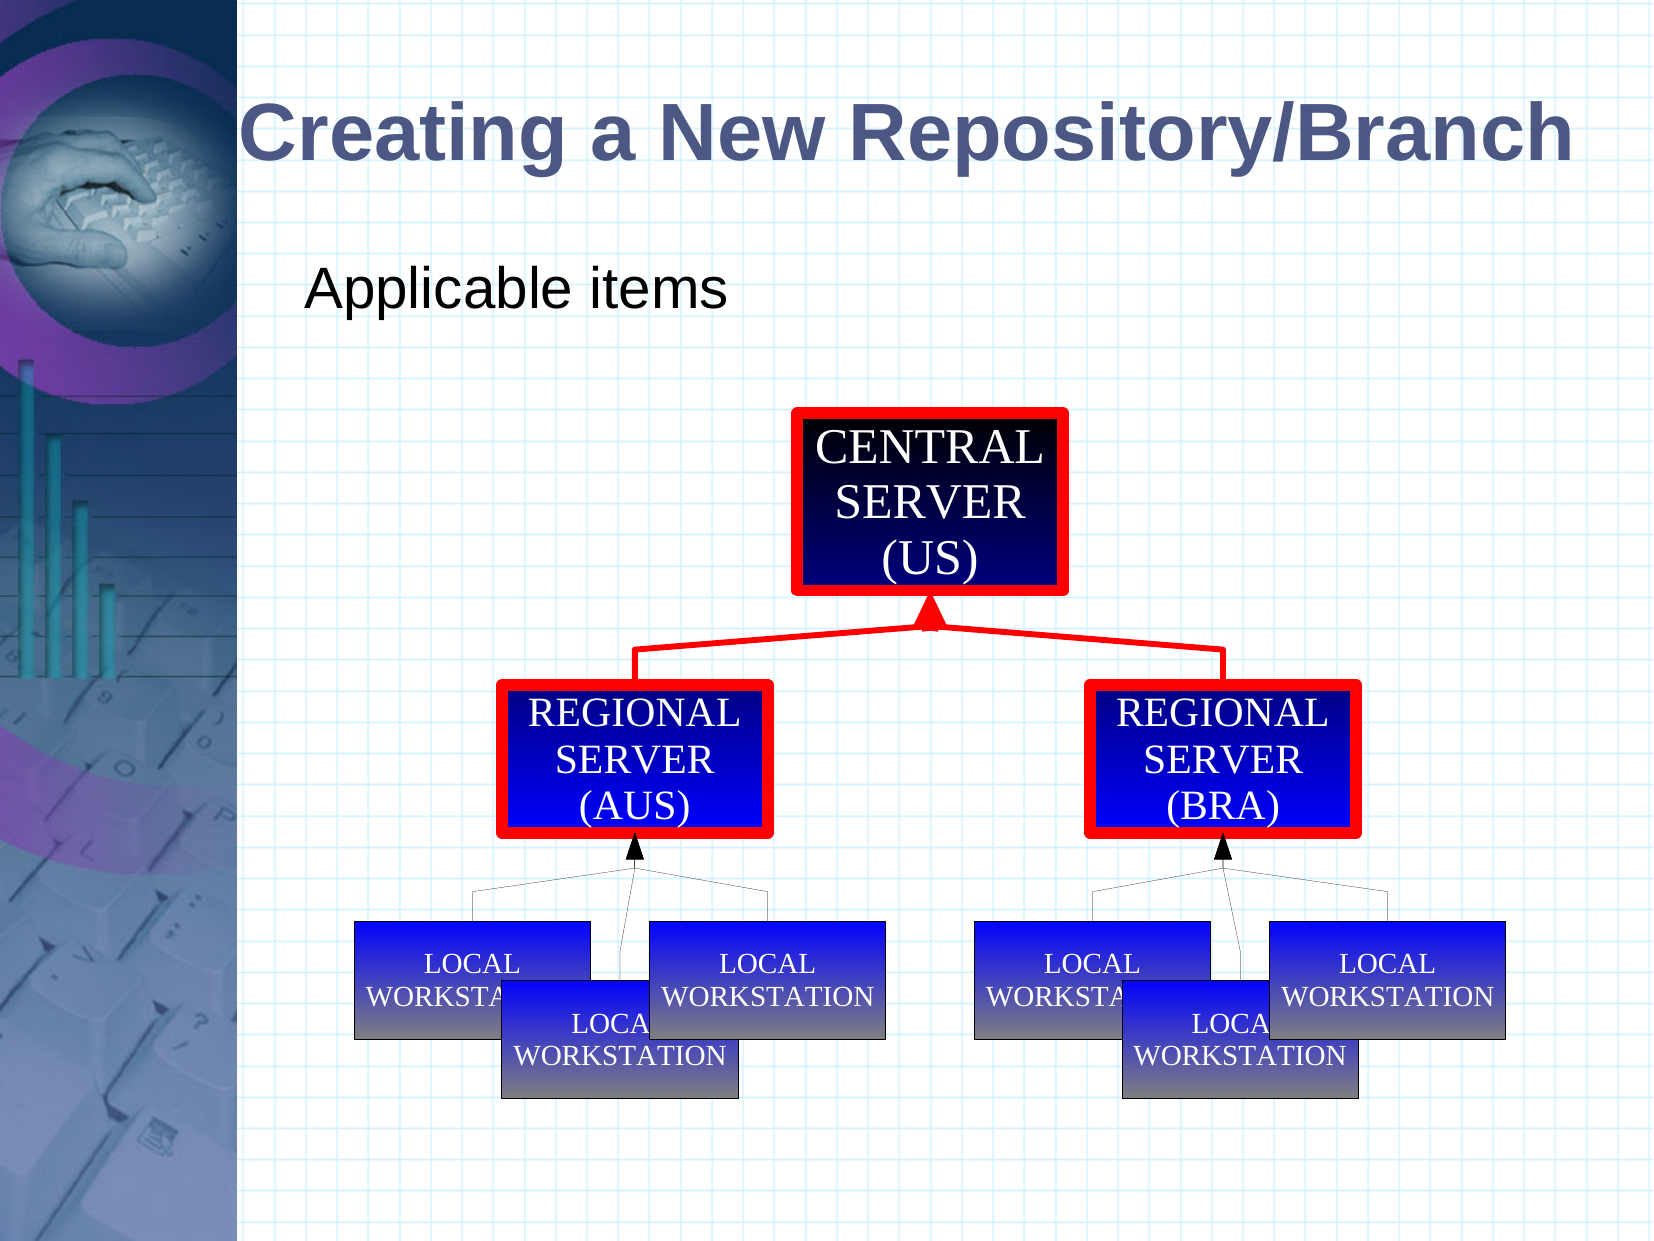

# Creating a New Repository/Branch
Applicable items
CENTRAL
SERVER
(US)
REGIONAL
SERVER
(AUS)
REGIONAL
SERVER
(BRA)
LOCAL
WORKSTATION
LOCAL
WORKSTATION
LOCAL
WORKSTATION
LOCAL
WORKSTATION
LOCAL
WORKSTATION
LOCAL
WORKSTATION